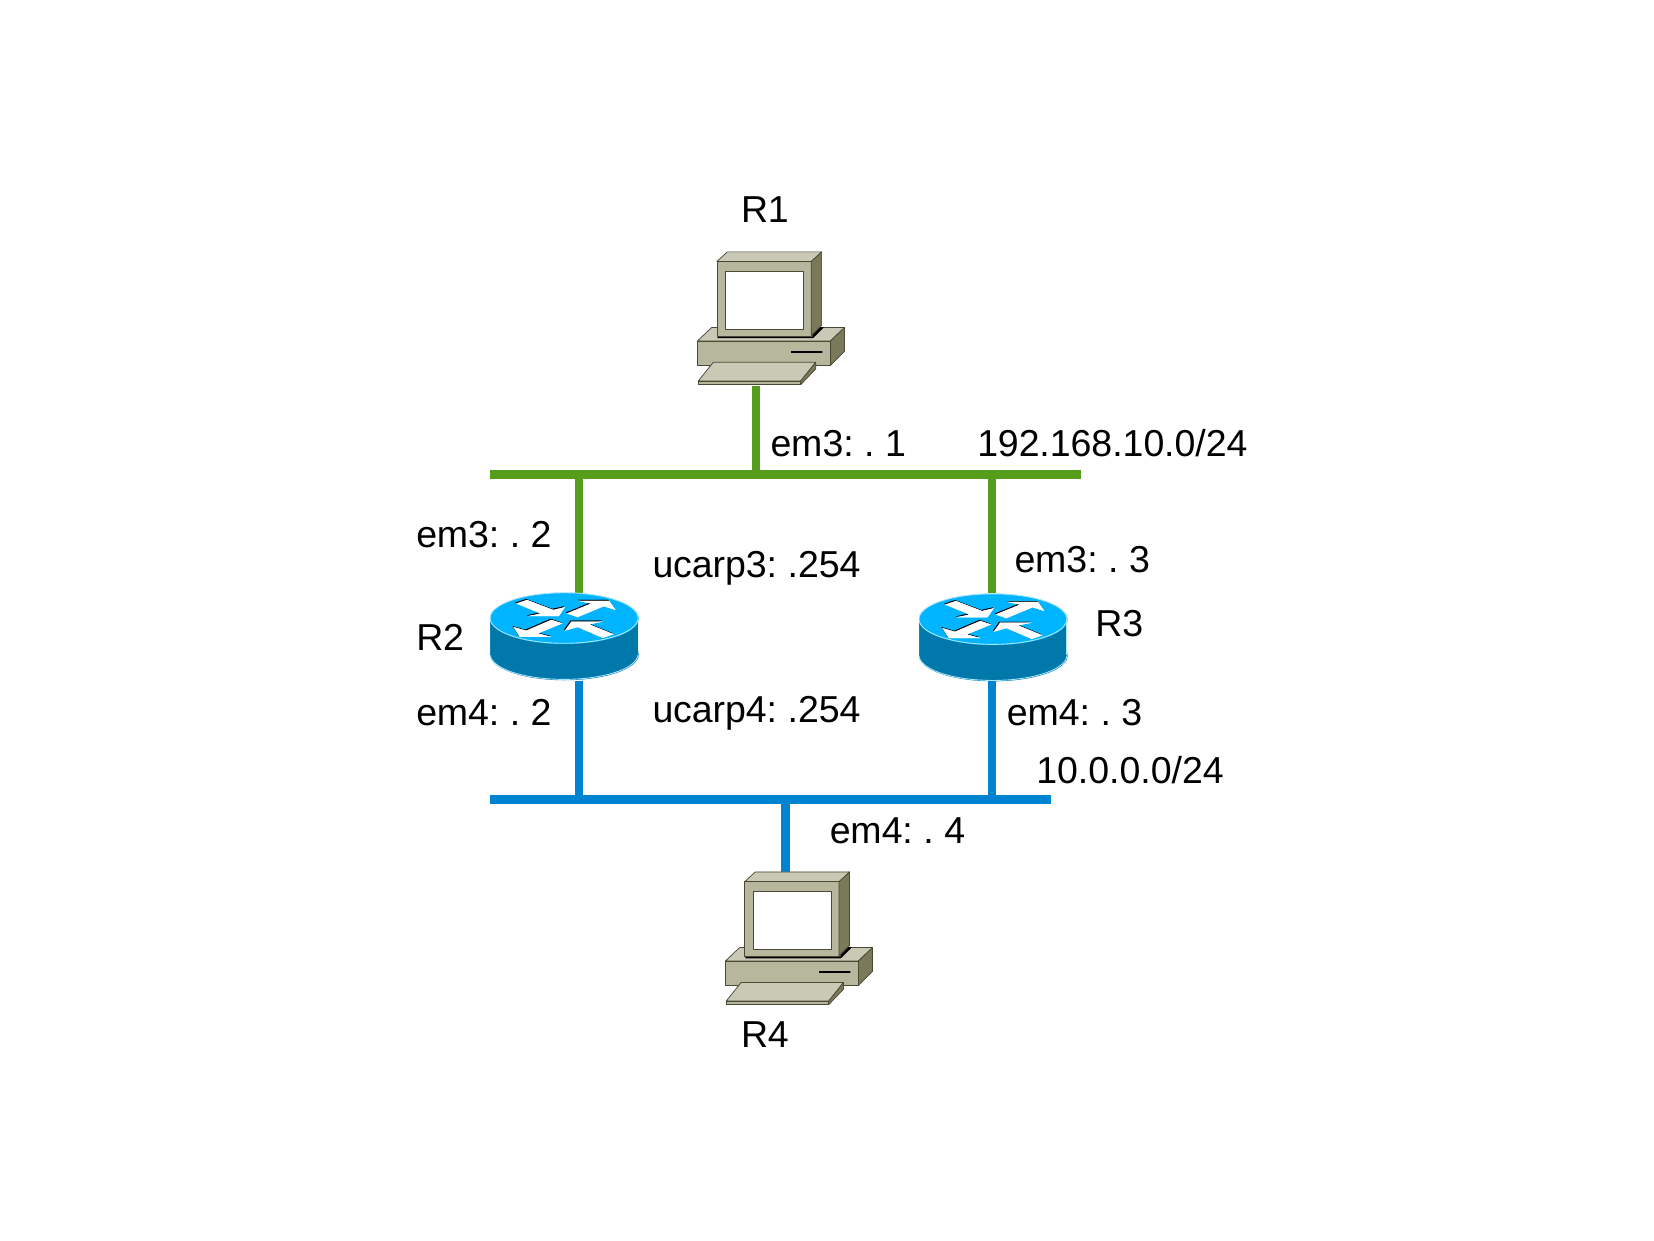

R1
em3: . 1
192.168.10.0/24
em3: . 2
em3: . 3
ucarp3: .254
R3
R2
ucarp4: .254
em4: . 2
em4: . 3
10.0.0.0/24
em4: . 4
R4